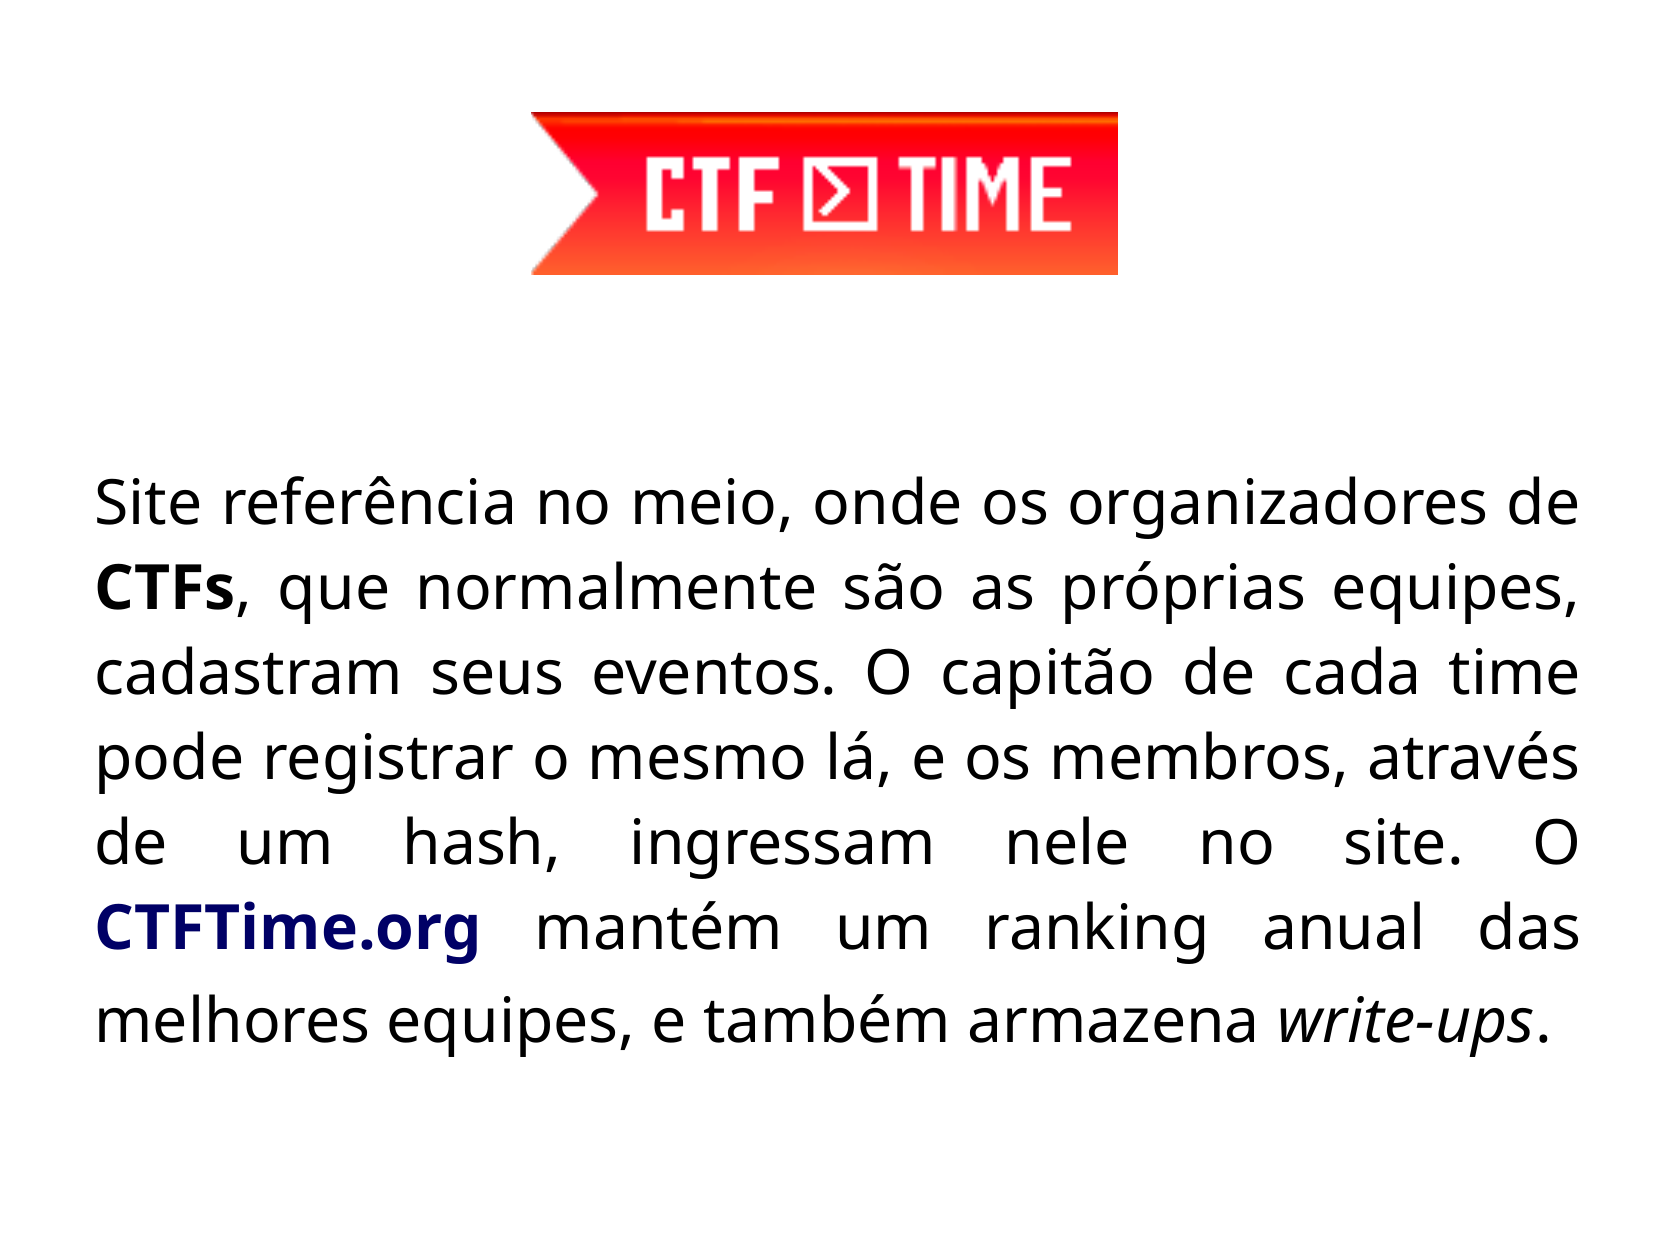

# Site referência no meio, onde os organizadores de CTFs, que normalmente são as próprias equipes, cadastram seus eventos. O capitão de cada time pode registrar o mesmo lá, e os membros, através de um hash, ingressam nele no site. O CTFTime.org mantém um ranking anual das melhores equipes, e também armazena write-ups.